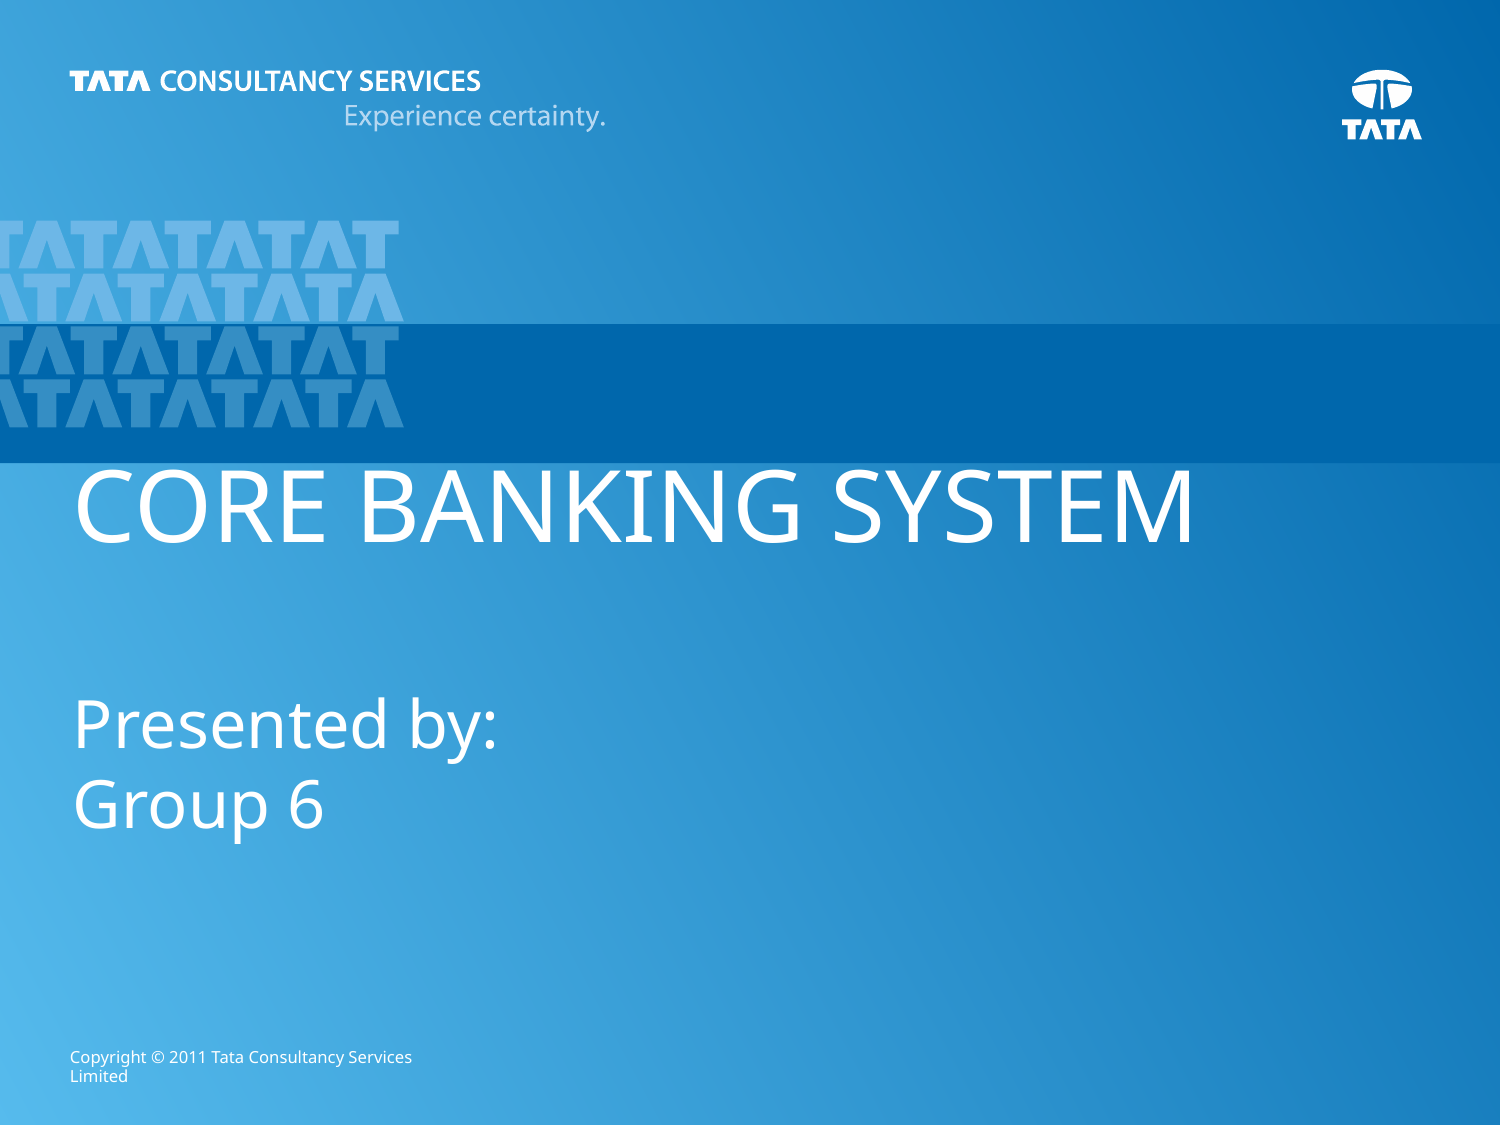

# CORE BANKING SYSTEM Presented by: Group 6